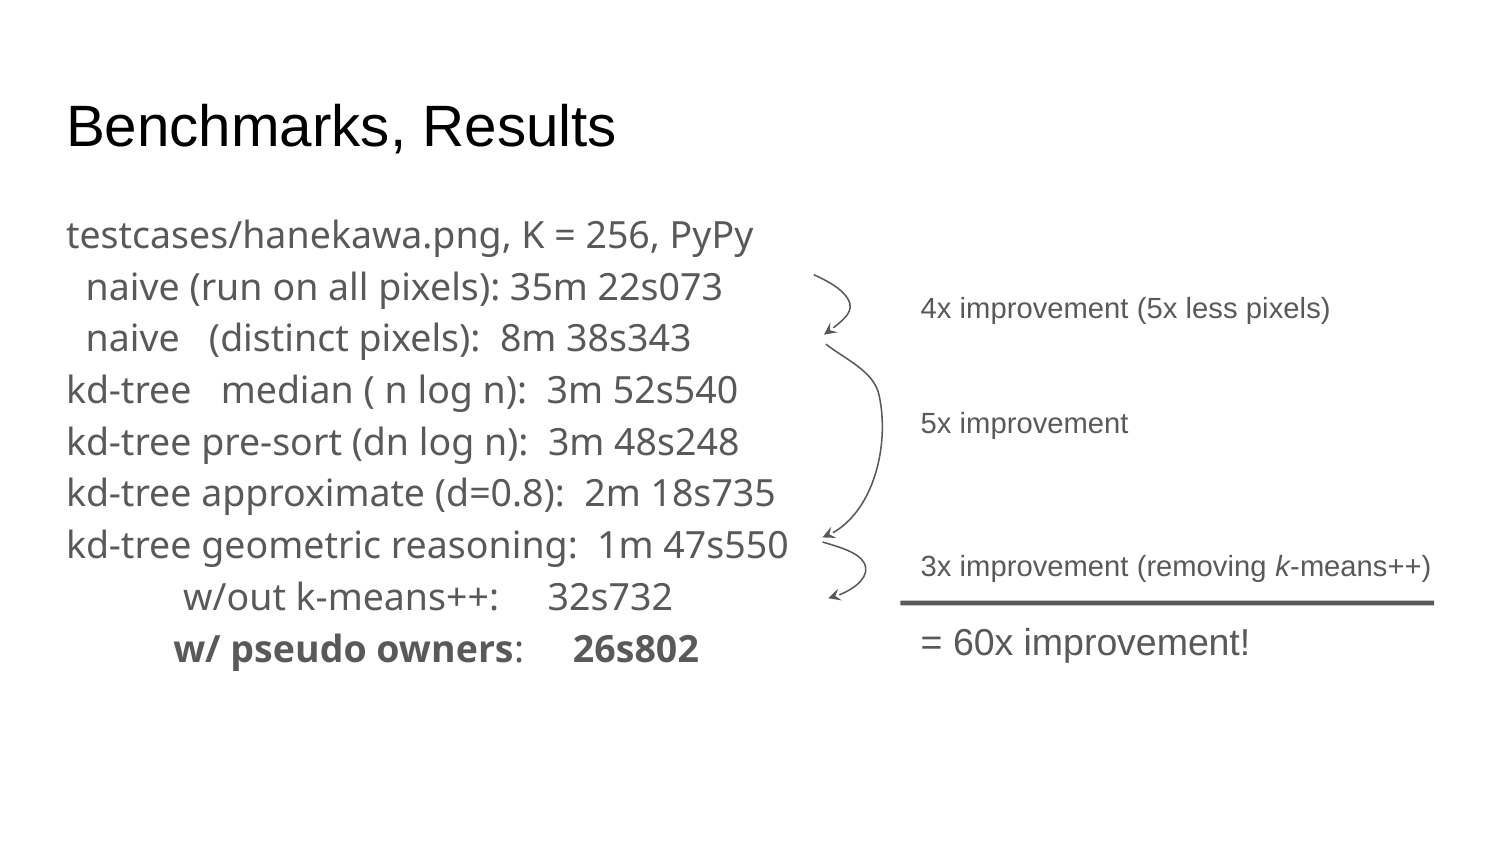

# Benchmarks, Results
testcases/hanekawa.png, K = 256, PyPy
 naive (run on all pixels): 35m 22s073
 naive (distinct pixels): 8m 38s343
kd-tree median ( n log n): 3m 52s540
kd-tree pre-sort (dn log n): 3m 48s248
kd-tree approximate (d=0.8): 2m 18s735
kd-tree geometric reasoning: 1m 47s550
 w/out k-means++: 32s732
 w/ pseudo owners: 26s802
4x improvement (5x less pixels)
5x improvement
3x improvement (removing k-means++)
= 60x improvement!